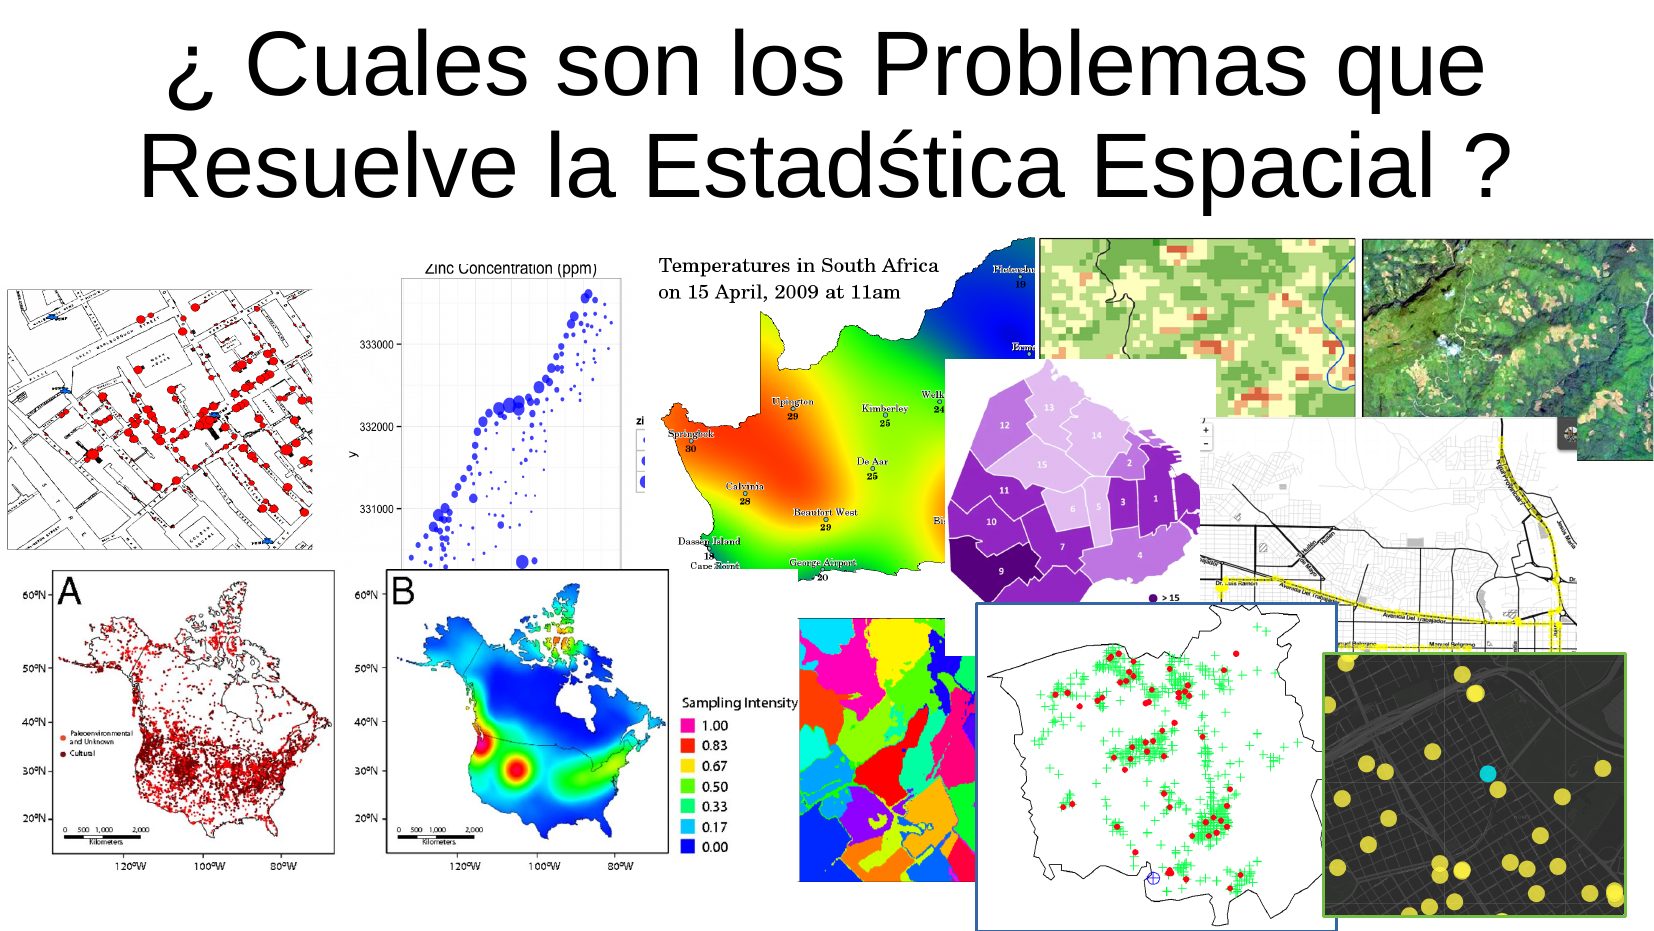

# ¿ Cuales son los Problemas que Resuelve la Estadśtica Espacial ?